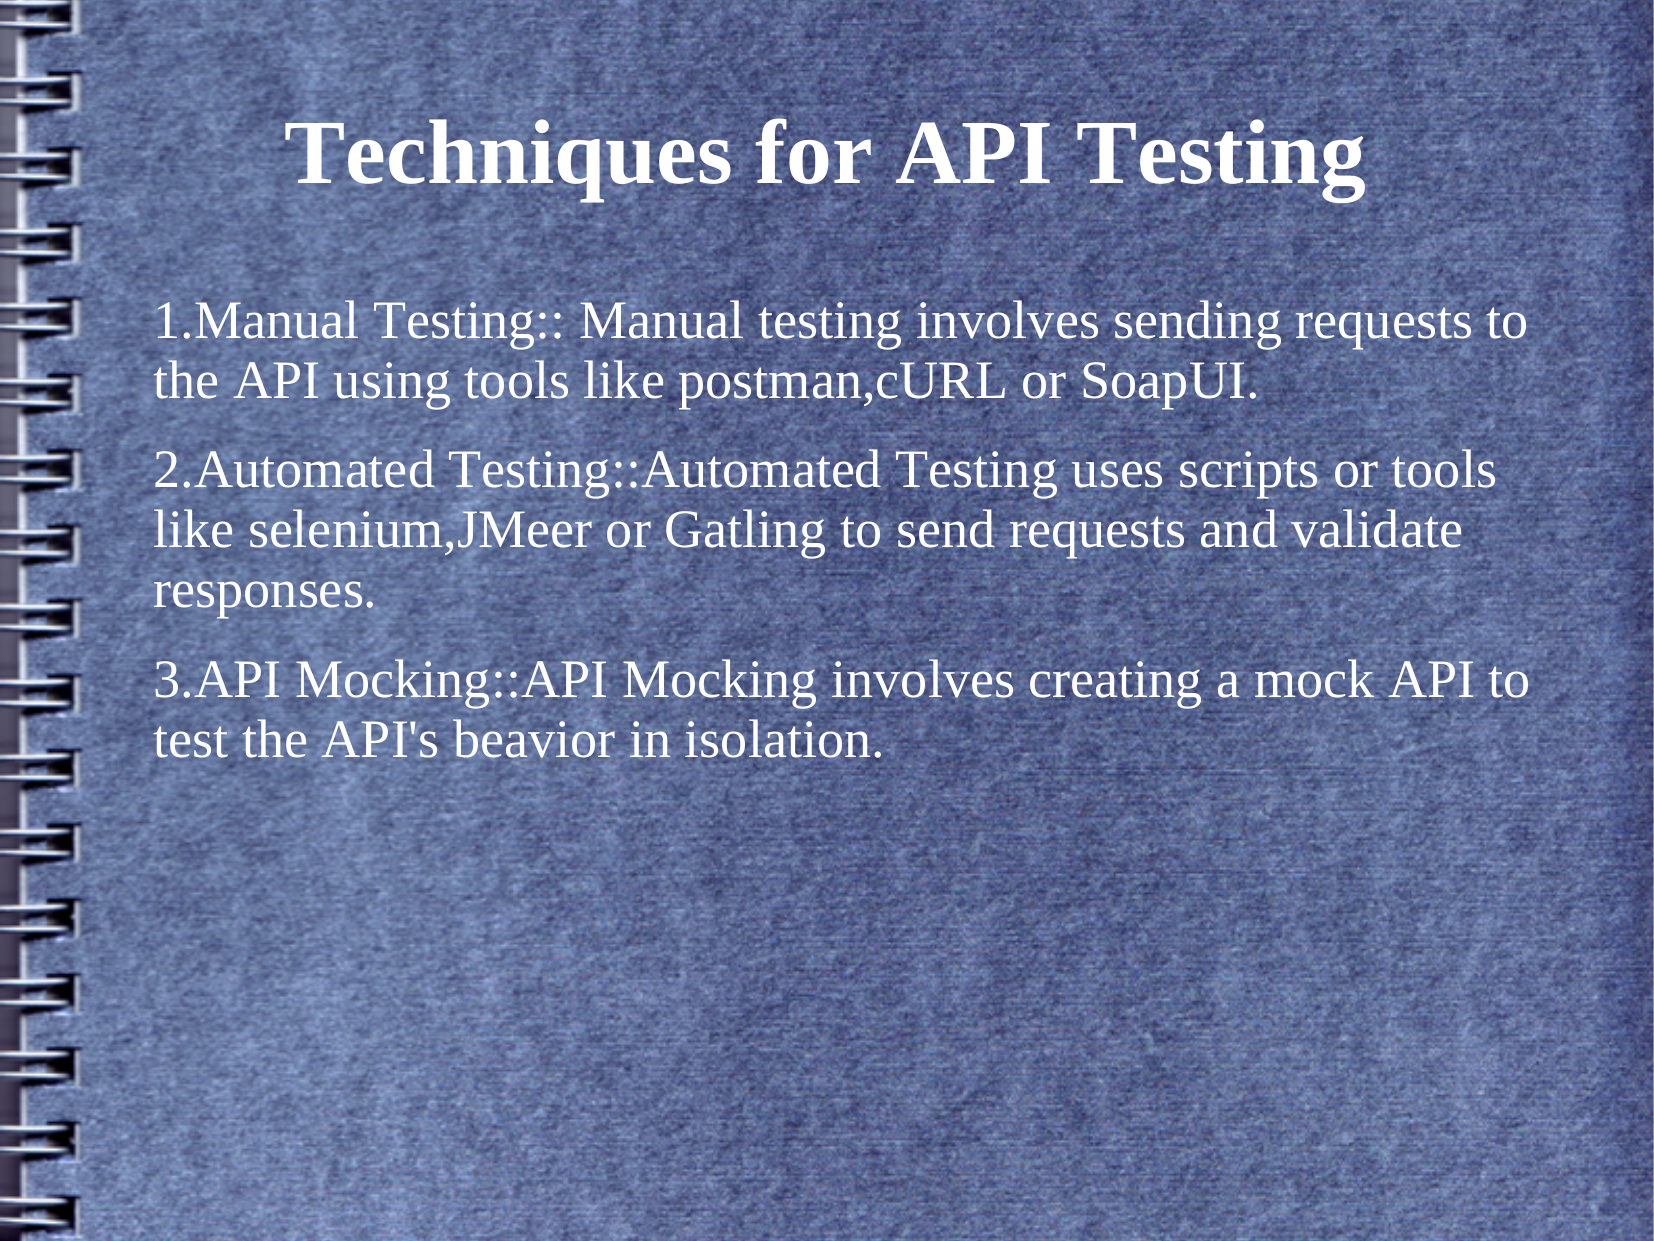

# Techniques for API Testing
1.Manual Testing:: Manual testing involves sending requests to the API using tools like postman,cURL or SoapUI.
2.Automated Testing::Automated Testing uses scripts or tools like selenium,JMeer or Gatling to send requests and validate responses.
3.API Mocking::API Mocking involves creating a mock API to test the API's beavior in isolation.